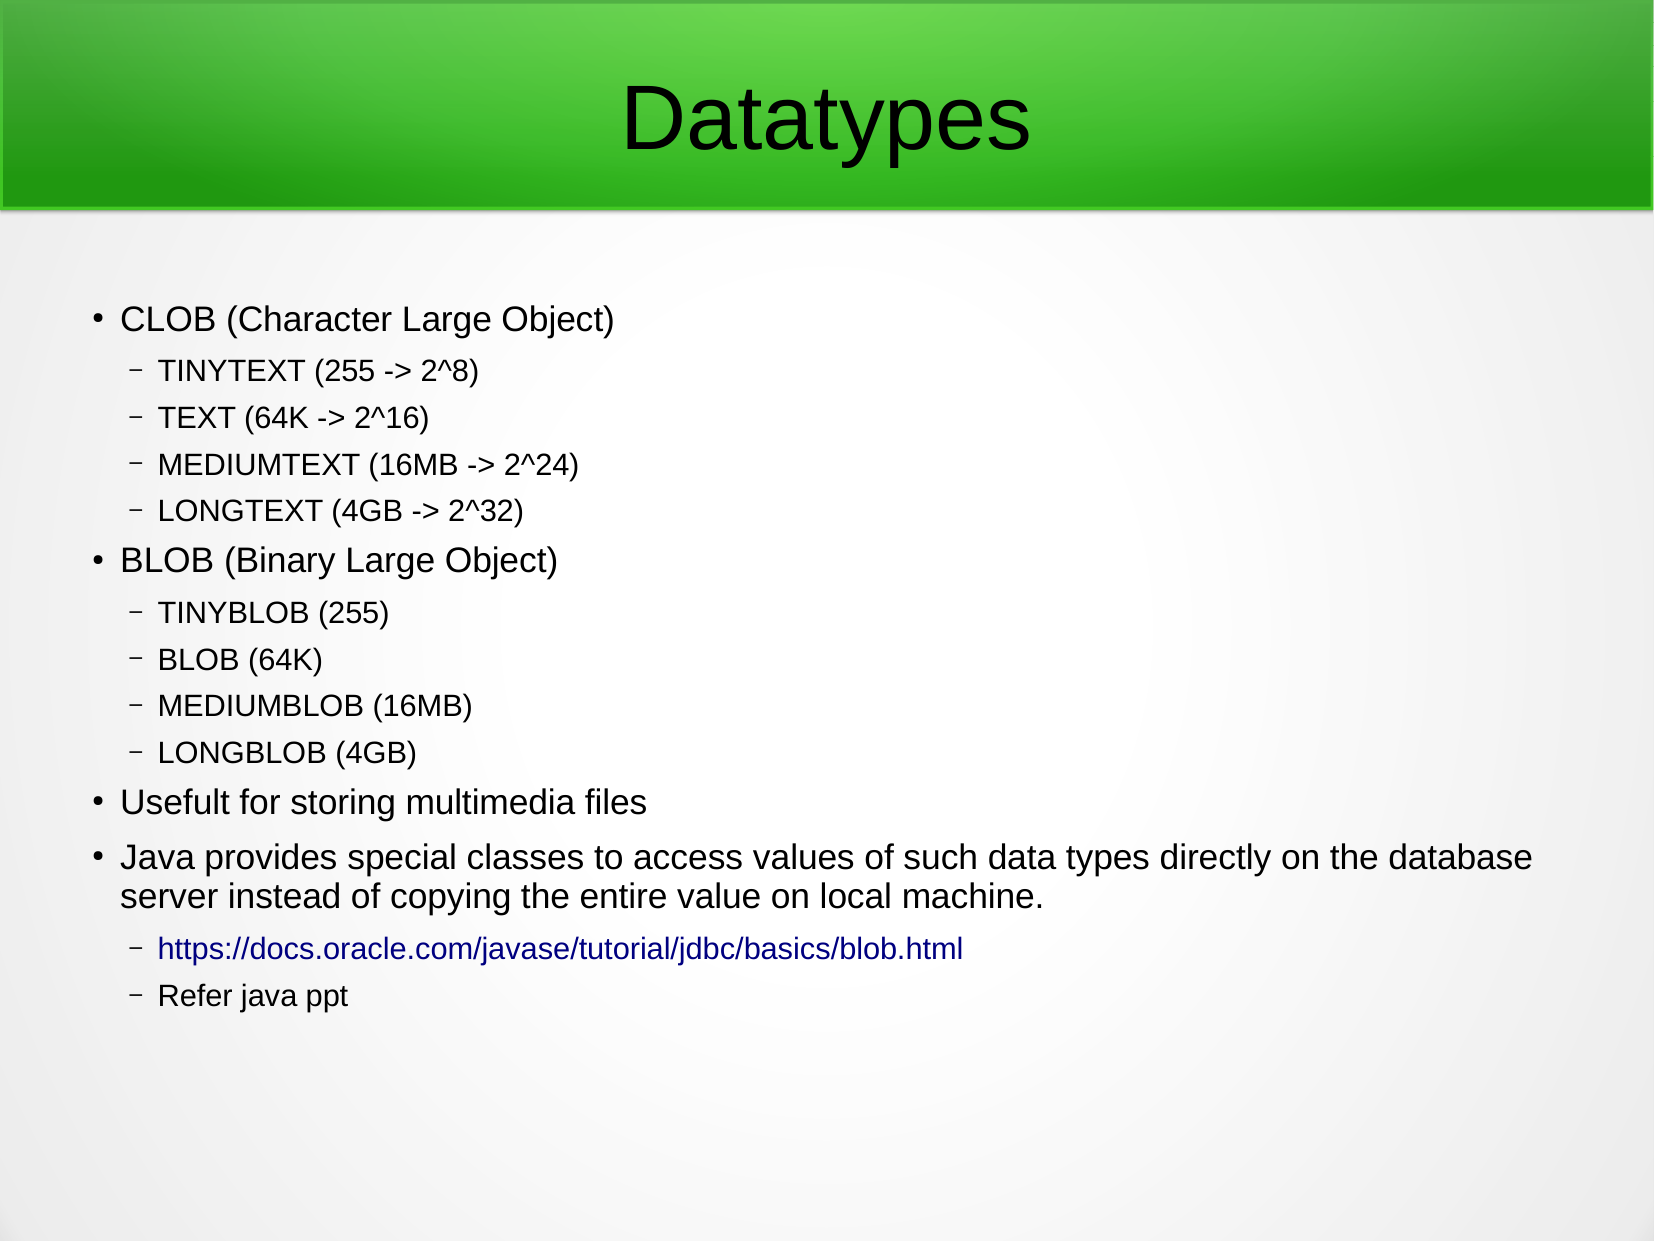

# Datatypes
CLOB (Character Large Object)
TINYTEXT (255 -> 2^8)
TEXT (64K -> 2^16)
MEDIUMTEXT (16MB -> 2^24)
LONGTEXT (4GB -> 2^32)
BLOB (Binary Large Object)
TINYBLOB (255)
BLOB (64K)
MEDIUMBLOB (16MB)
LONGBLOB (4GB)
Usefult for storing multimedia files
Java provides special classes to access values of such data types directly on the database server instead of copying the entire value on local machine.
https://docs.oracle.com/javase/tutorial/jdbc/basics/blob.html
Refer java ppt